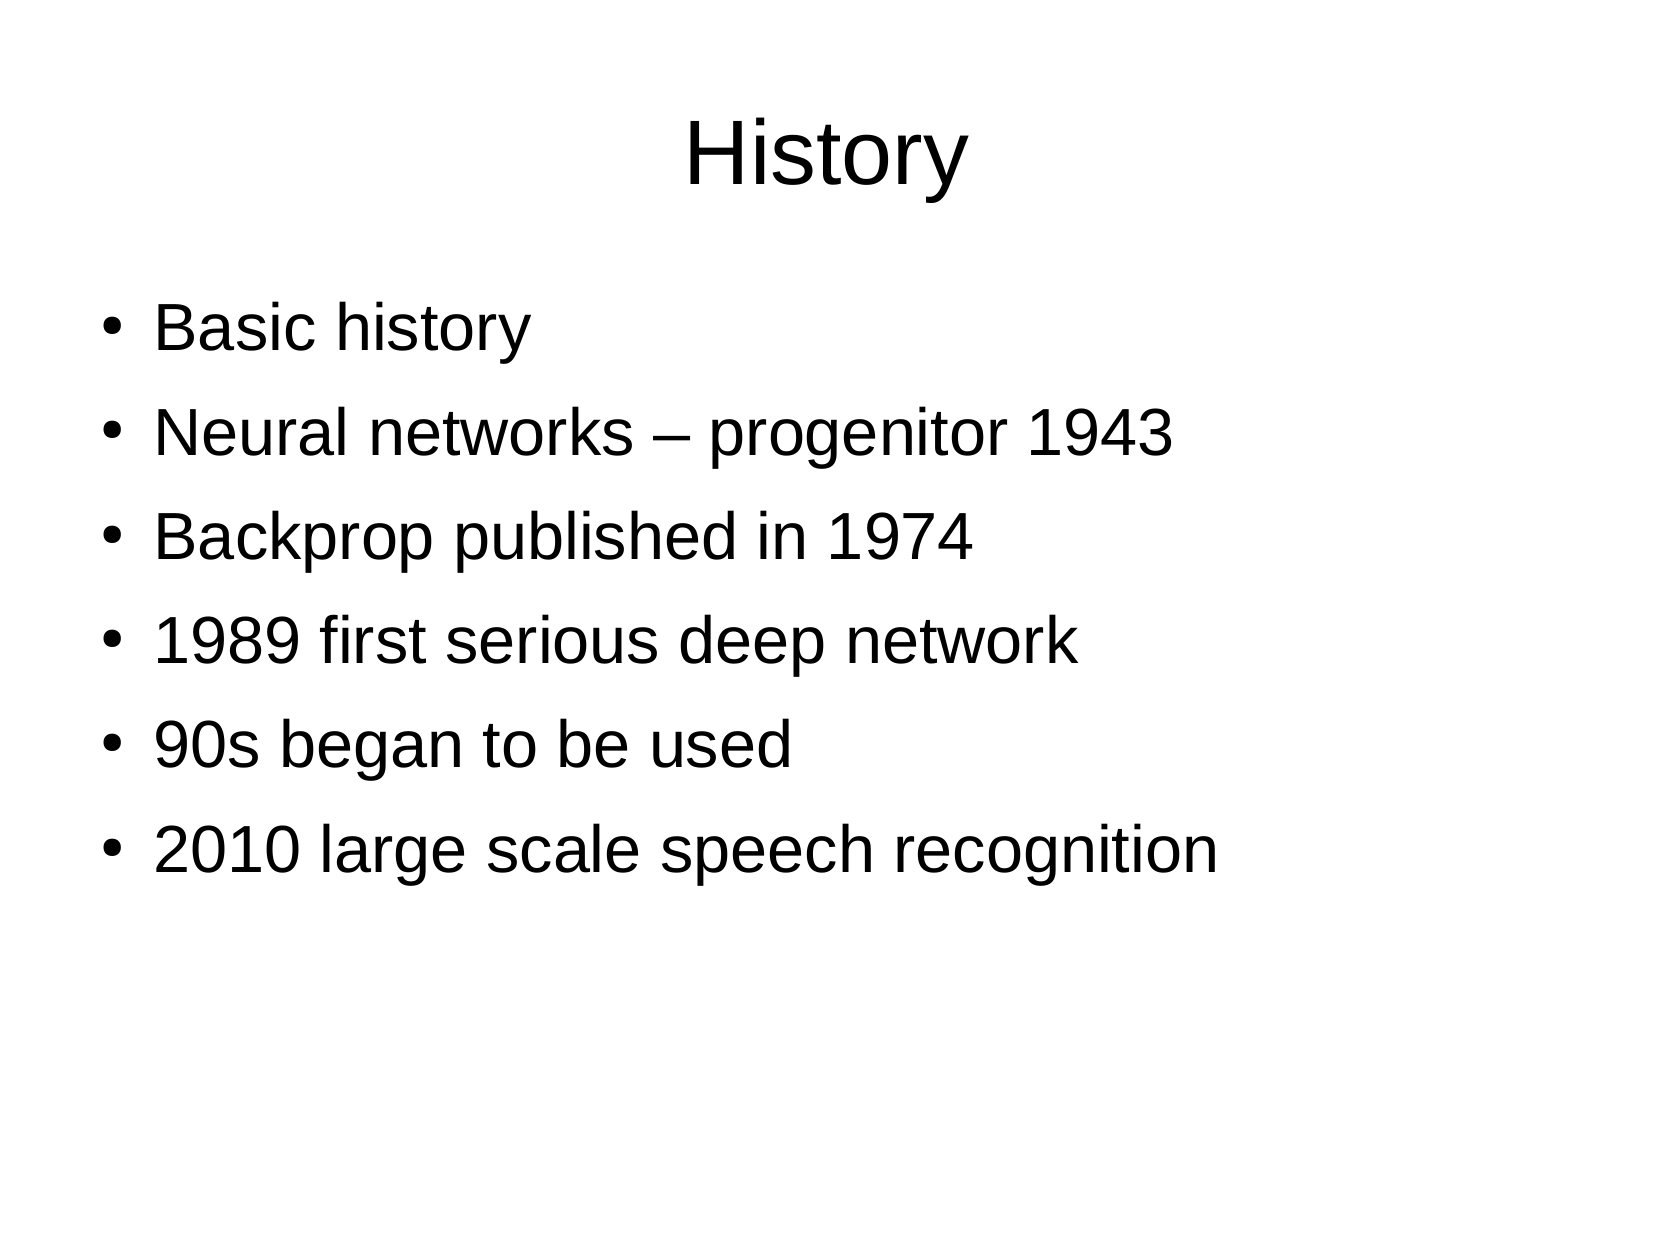

# History
Basic history
Neural networks – progenitor 1943
Backprop published in 1974
1989 first serious deep network
90s began to be used
2010 large scale speech recognition